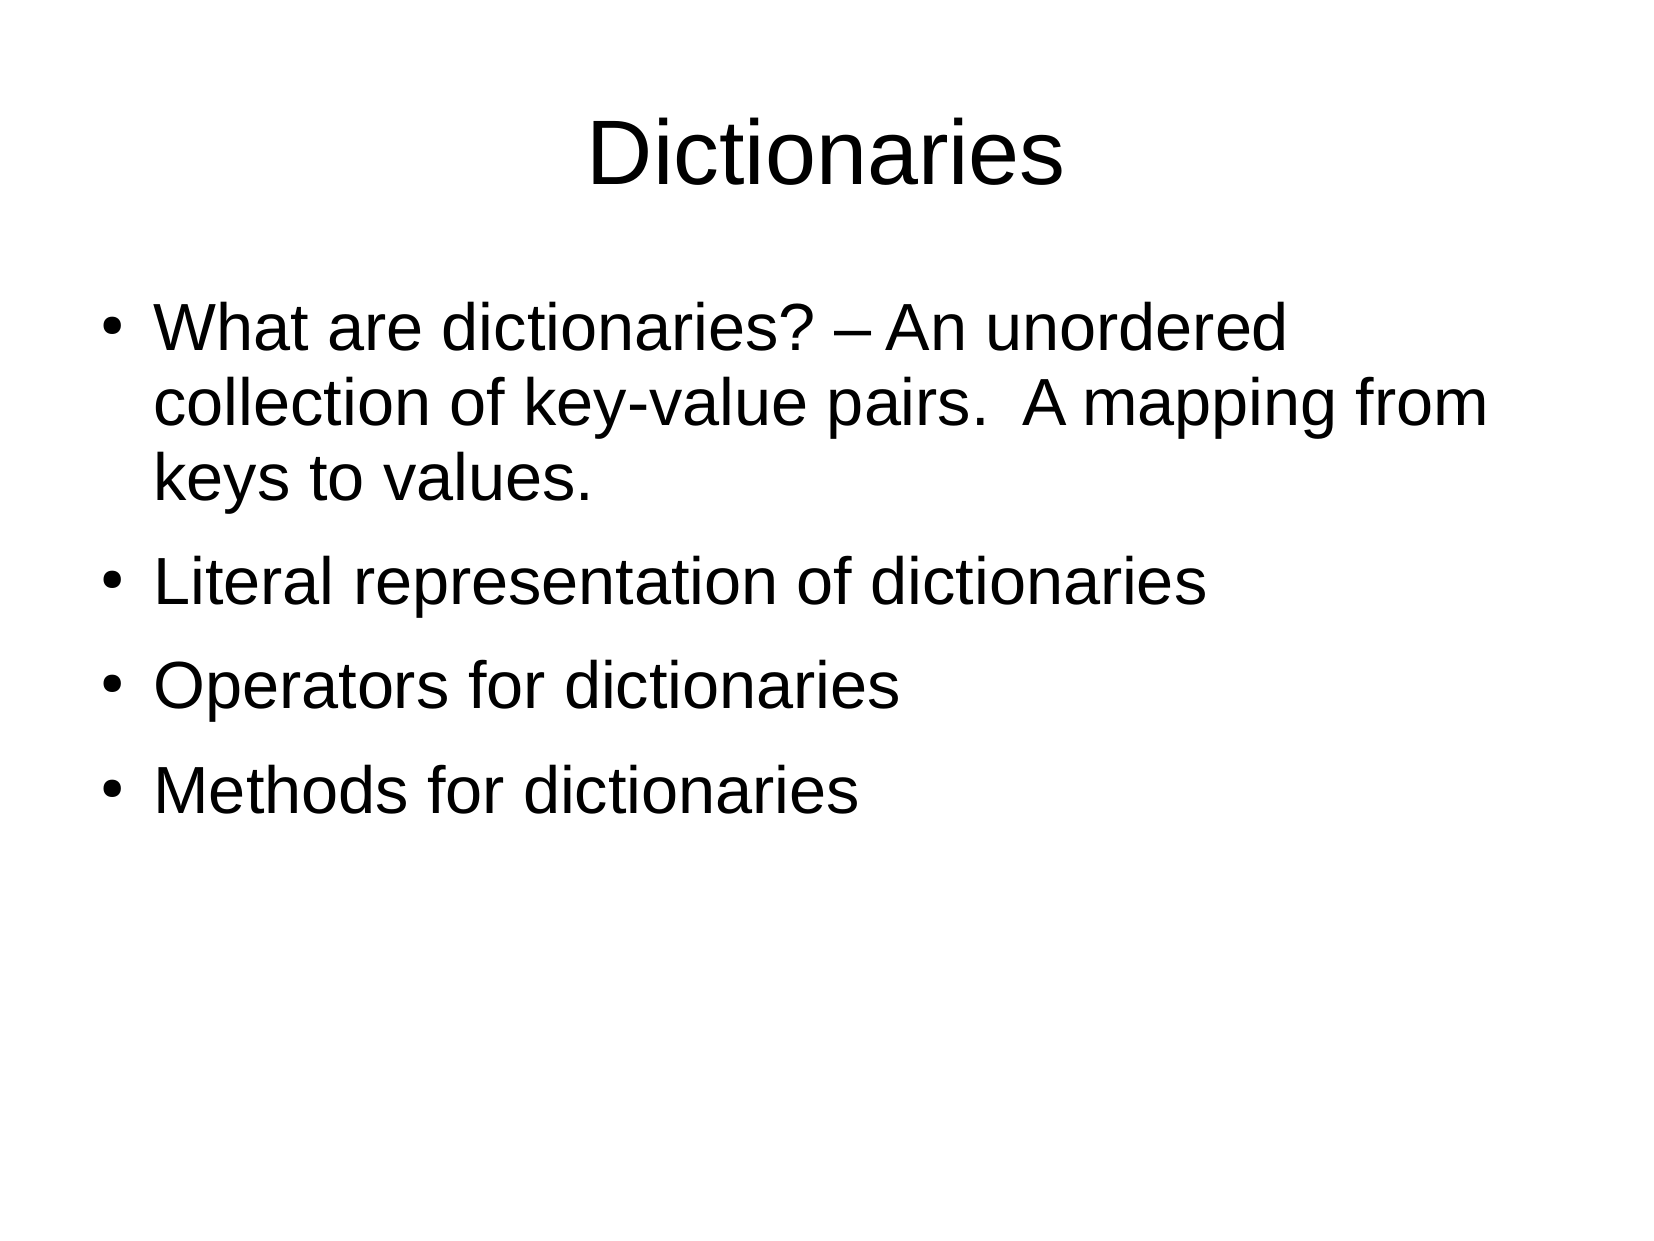

# Dictionaries
What are dictionaries? – An unordered collection of key-value pairs. A mapping from keys to values.
Literal representation of dictionaries
Operators for dictionaries
Methods for dictionaries